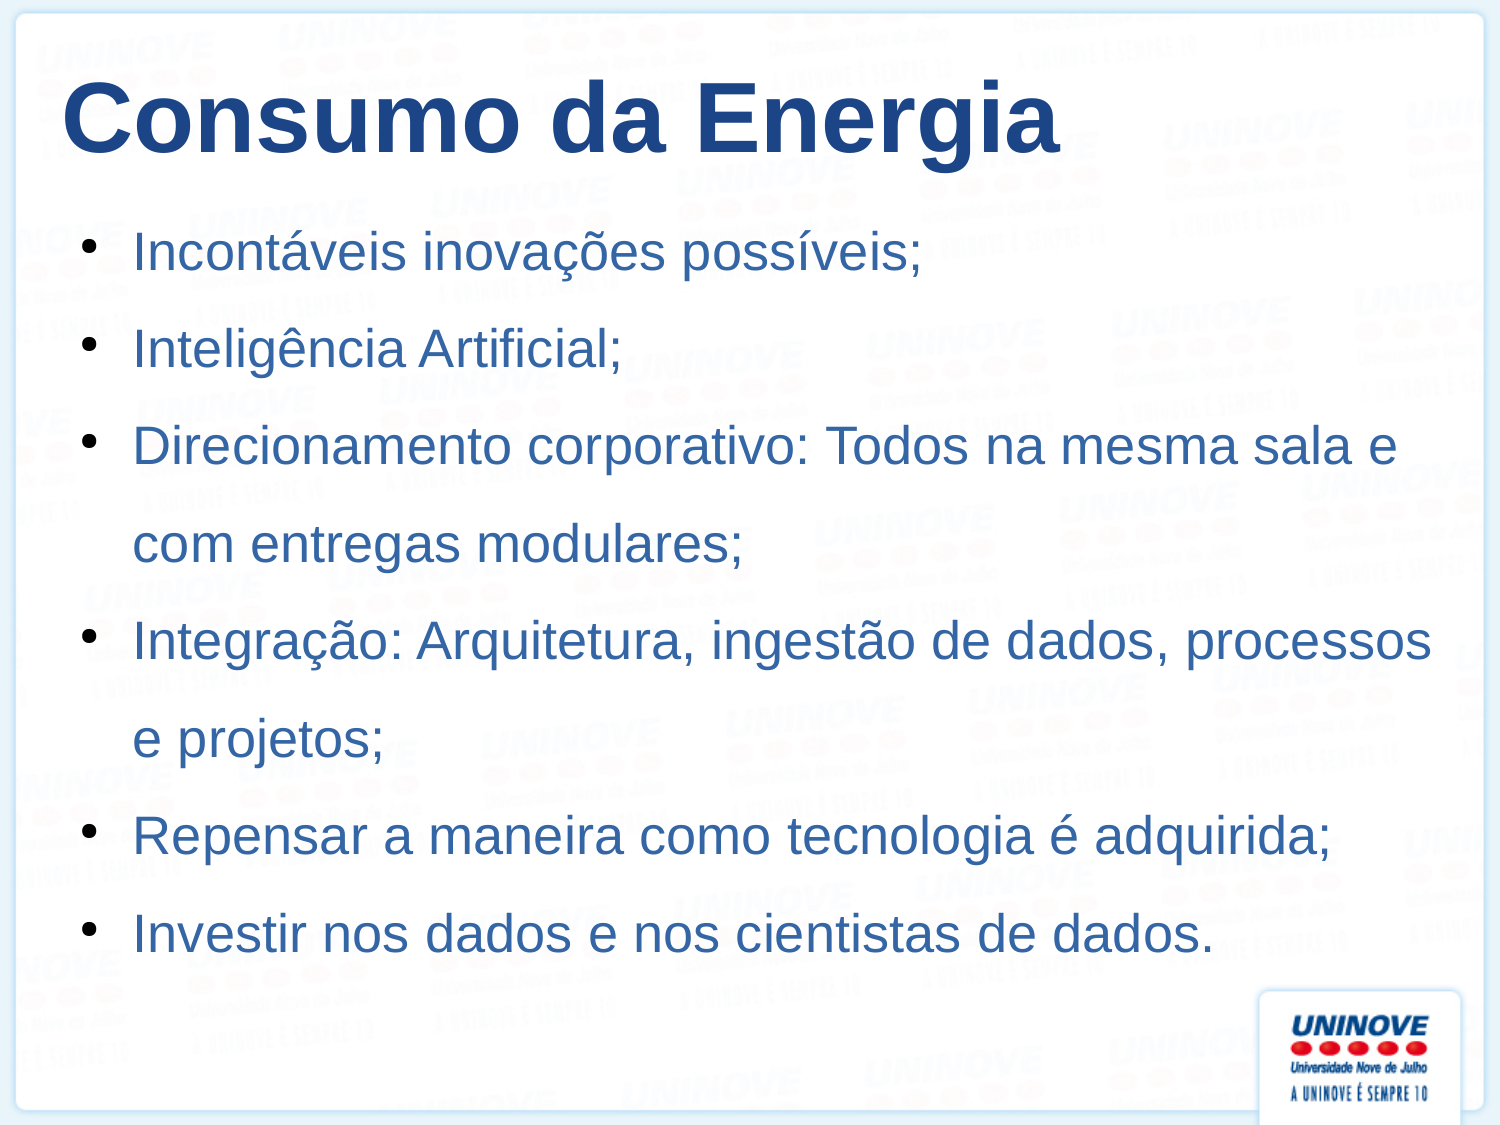

# Consumo da Energia
Incontáveis inovações possíveis;
Inteligência Artificial;
Direcionamento corporativo: Todos na mesma sala e com entregas modulares;
Integração: Arquitetura, ingestão de dados, processos e projetos;
Repensar a maneira como tecnologia é adquirida;
Investir nos dados e nos cientistas de dados.